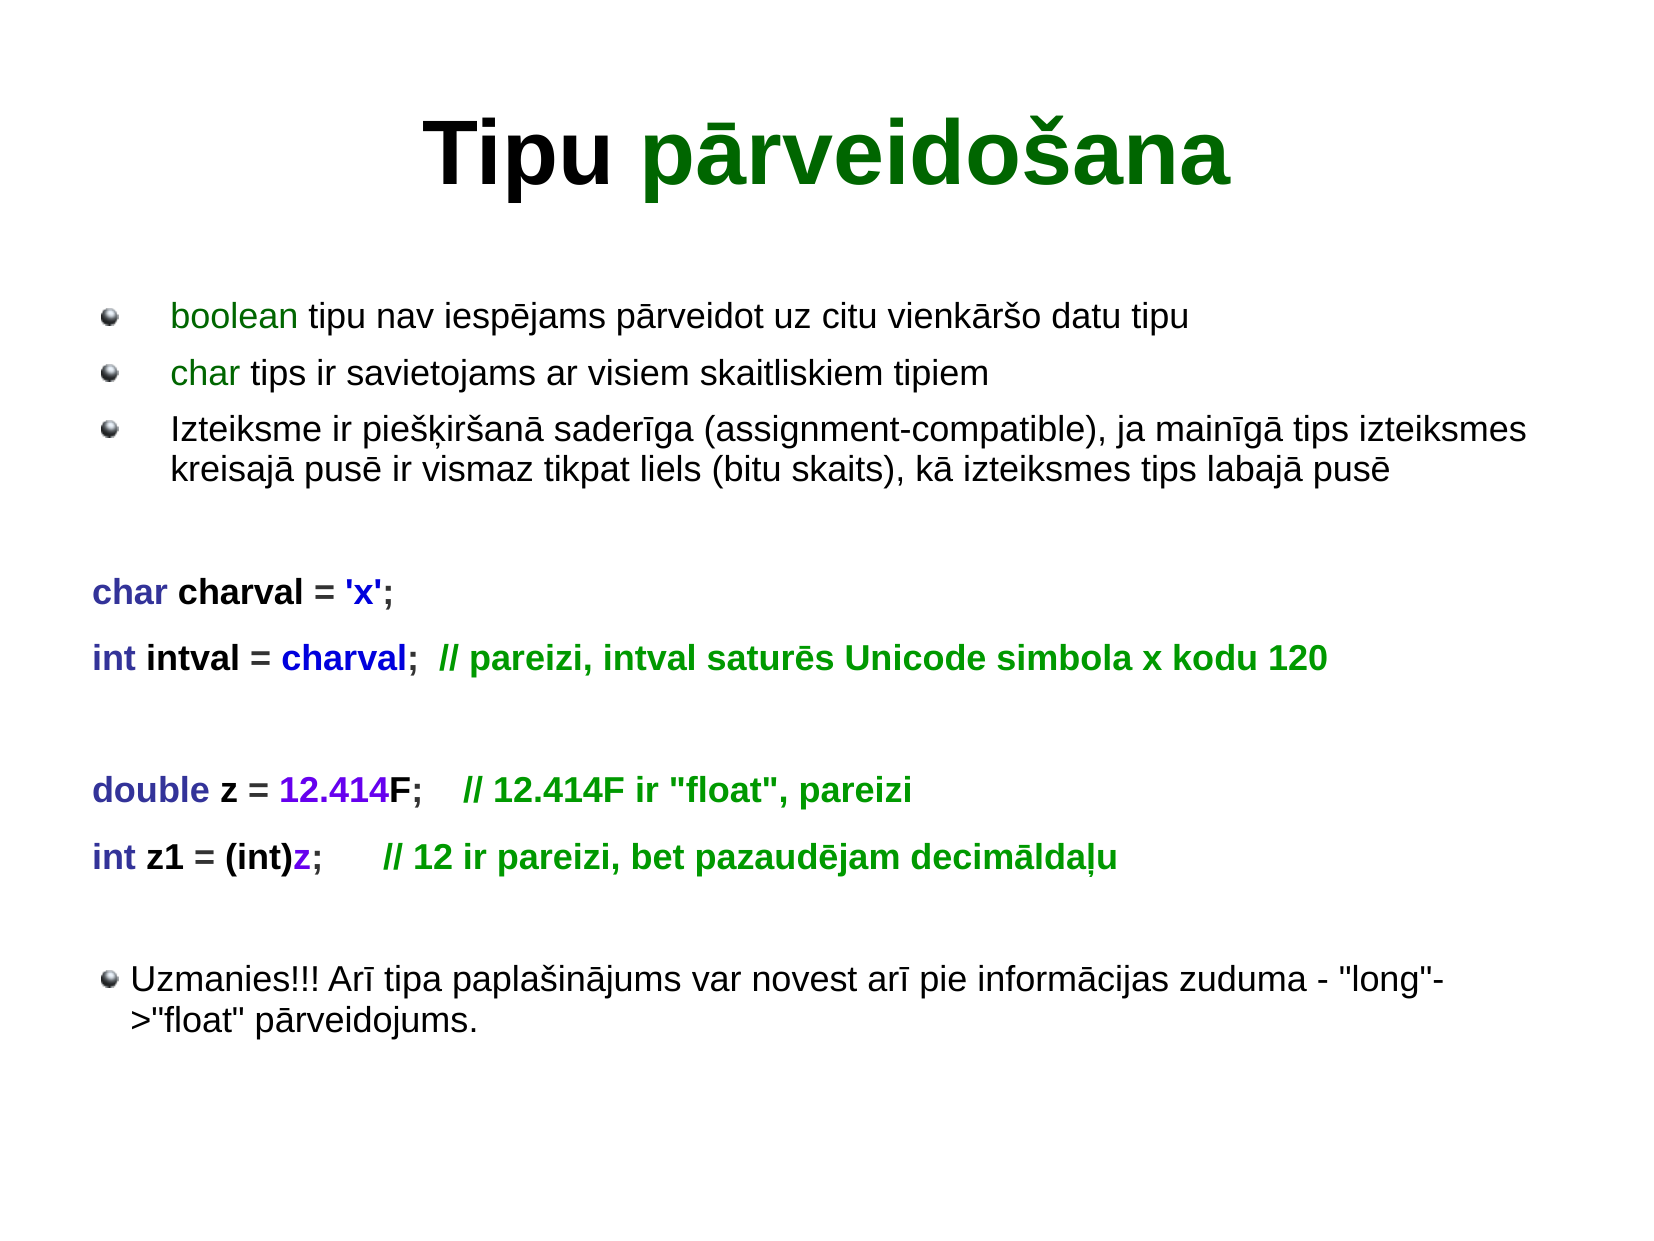

# Tipu pārveidošana
 boolean tipu nav iespējams pārveidot uz citu vienkāršo datu tipu
 char tips ir savietojams ar visiem skaitliskiem tipiem
 Izteiksme ir piešķiršanā saderīga (assignment-compatible), ja mainīgā tips izteiksmes kreisajā pusē ir vismaz tikpat liels (bitu skaits), kā izteiksmes tips labajā pusē
char charval = 'x';
int intval = charval; // pareizi, intval saturēs Unicode simbola x kodu 120
double z = 12.414F; // 12.414F ir "float", pareizi
int z1 = (int)z; // 12 ir pareizi, bet pazaudējam decimāldaļu
Uzmanies!!! Arī tipa paplašinājums var novest arī pie informācijas zuduma - "long"->"float" pārveidojums.